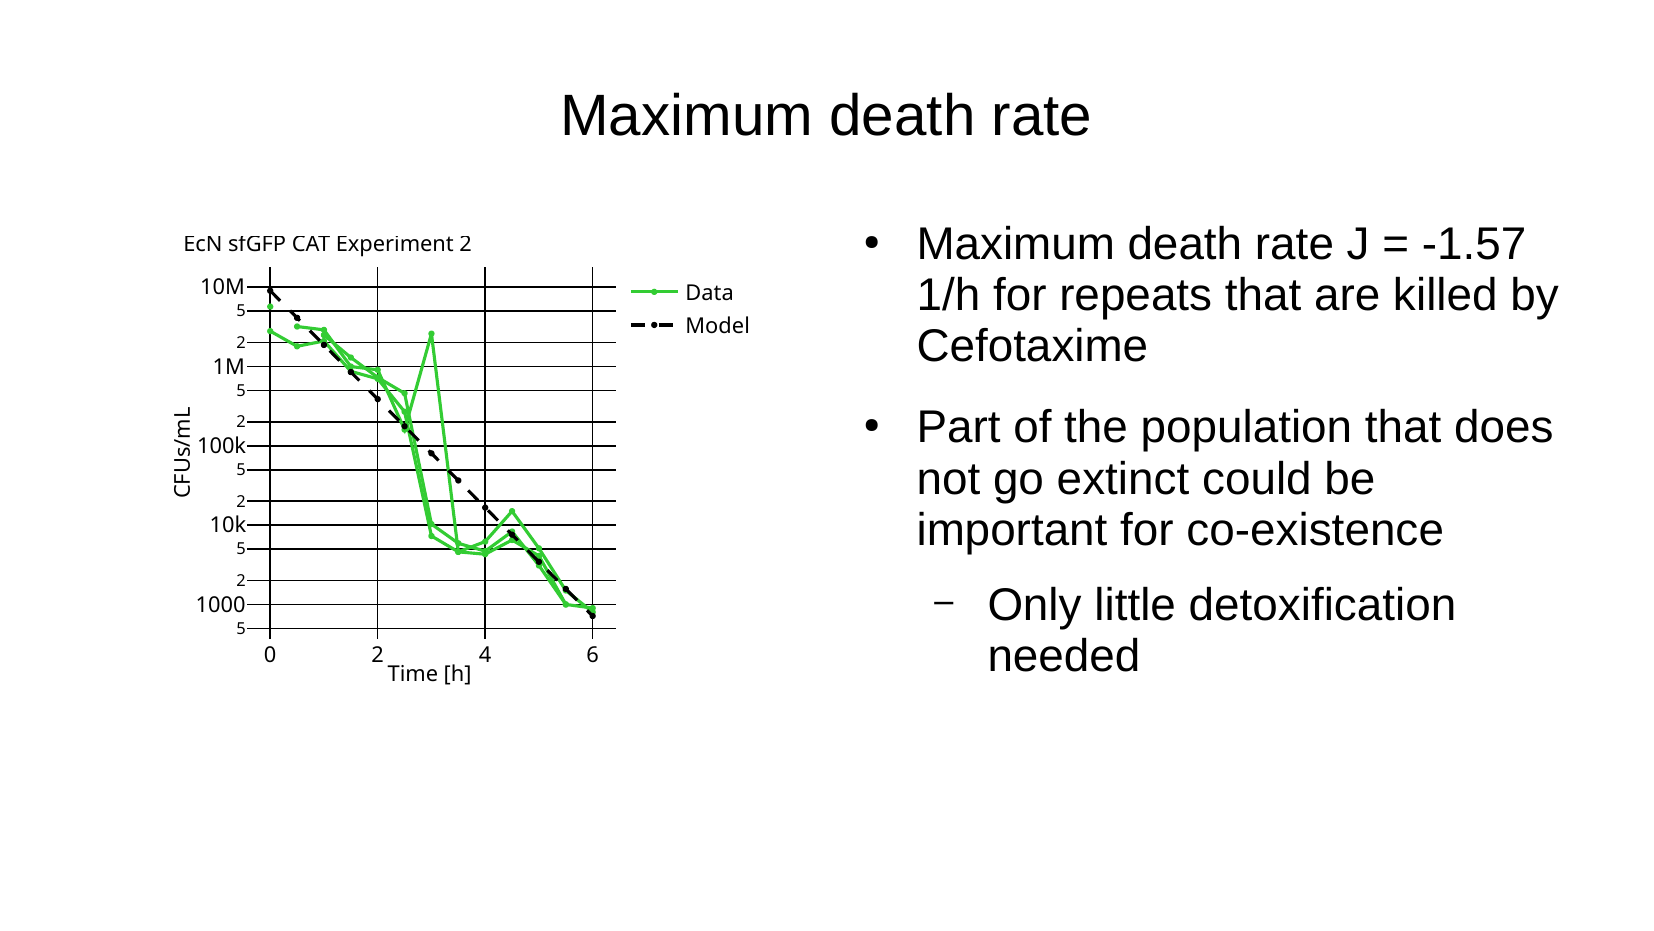

# Maximum death rate
Maximum death rate J = -1.57 1/h for repeats that are killed by Cefotaxime
Part of the population that does not go extinct could be important for co-existence
Only little detoxification needed